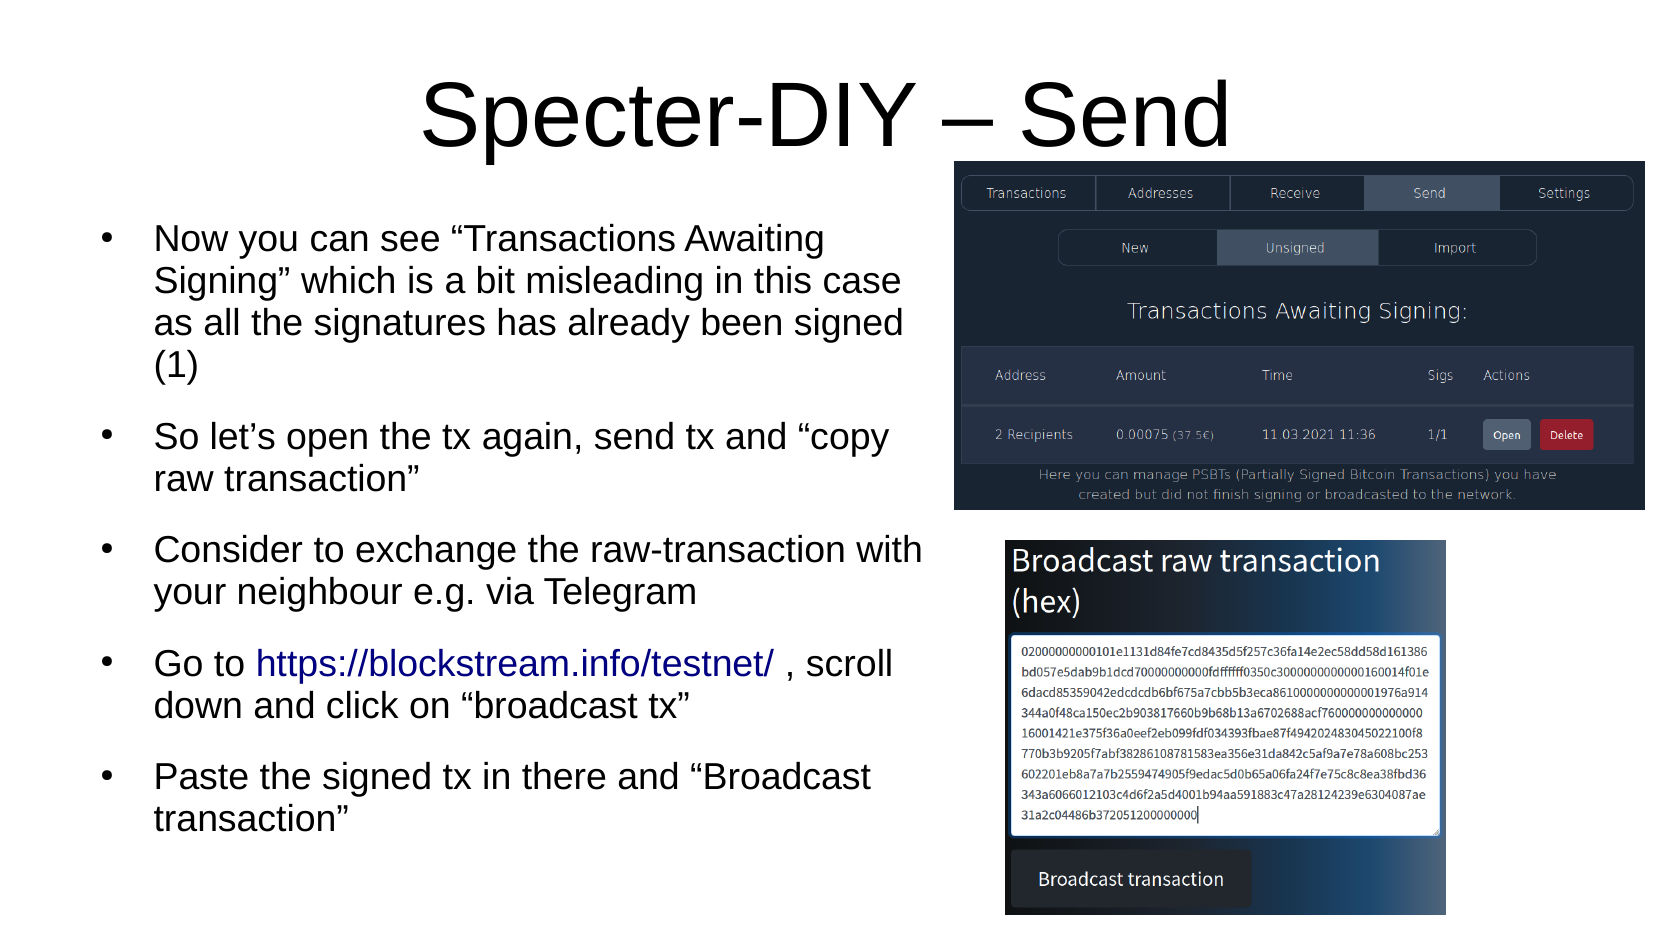

# Specter-DIY – Send
Now you can see “Transactions Awaiting Signing” which is a bit misleading in this case as all the signatures has already been signed (1)
So let’s open the tx again, send tx and “copy raw transaction”
Consider to exchange the raw-transaction with your neighbour e.g. via Telegram
Go to https://blockstream.info/testnet/ , scroll down and click on “broadcast tx”
Paste the signed tx in there and “Broadcast transaction”